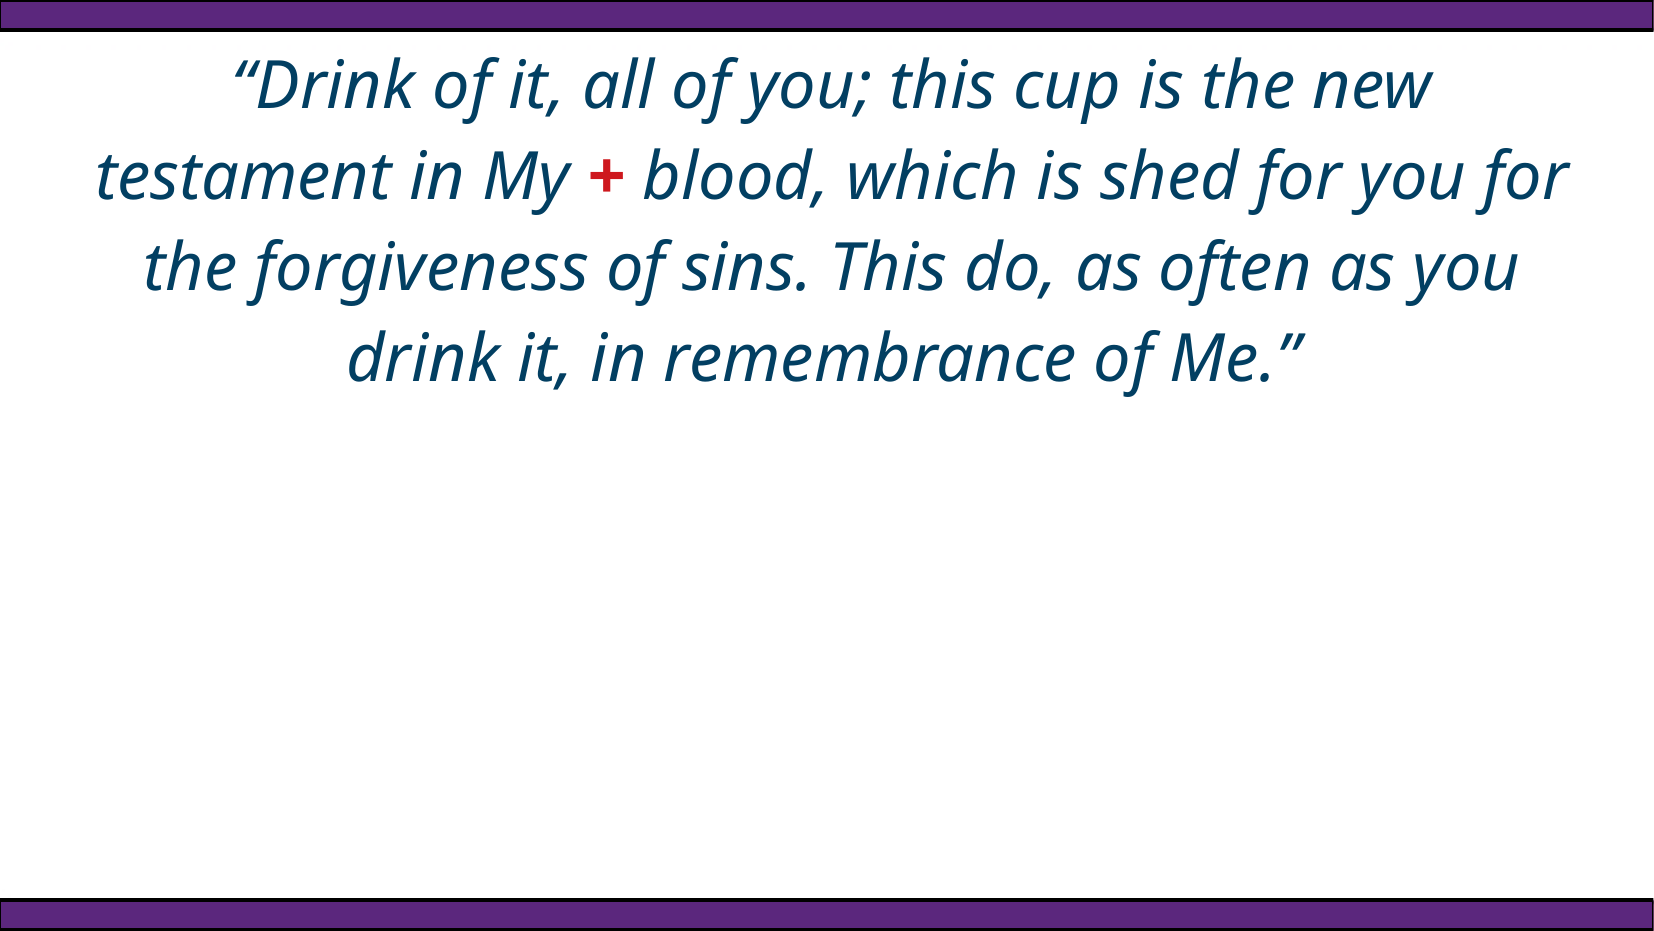

“Drink of it, all of you; this cup is the new testament in My + blood, which is shed for you for the forgiveness of sins. This do, as often as you drink it, in remembrance of Me.”